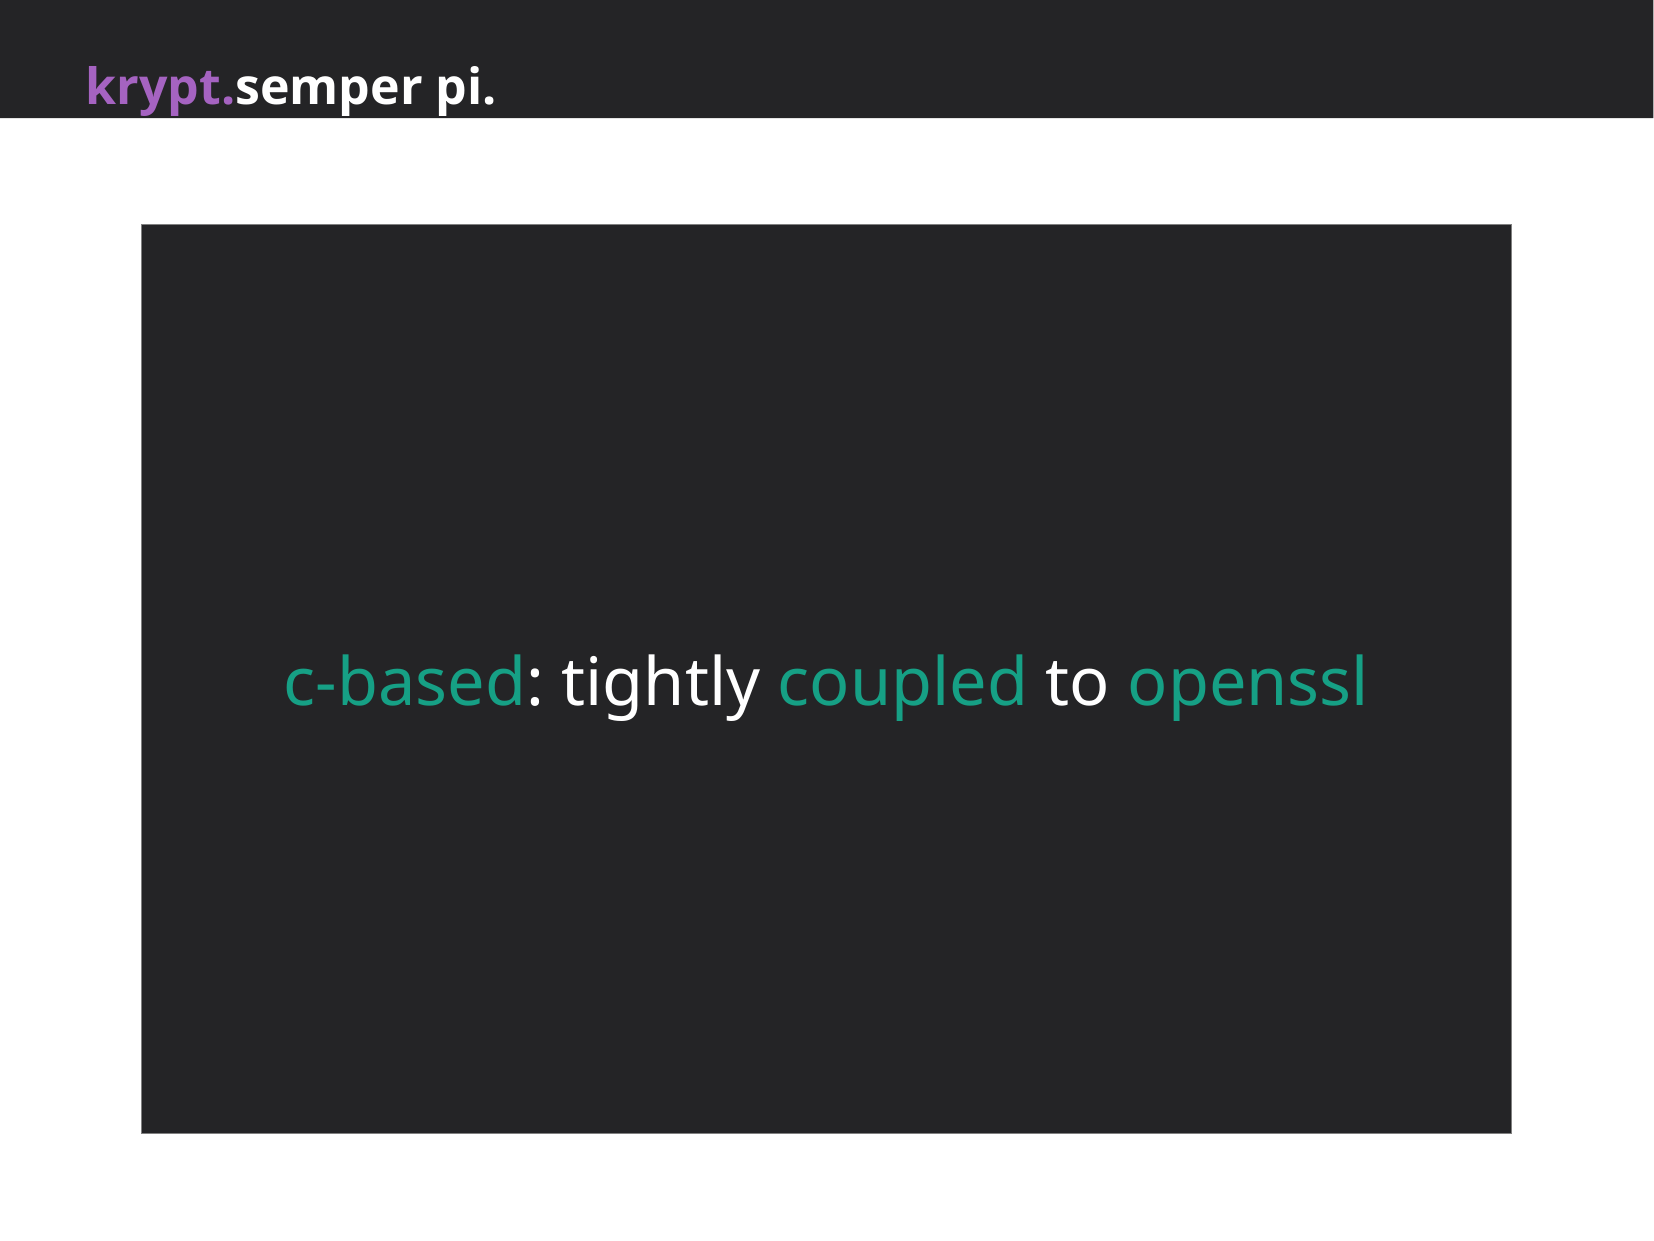

krypt.semper pi.
c-based: tightly coupled to openssl
krypt first of all is a framework